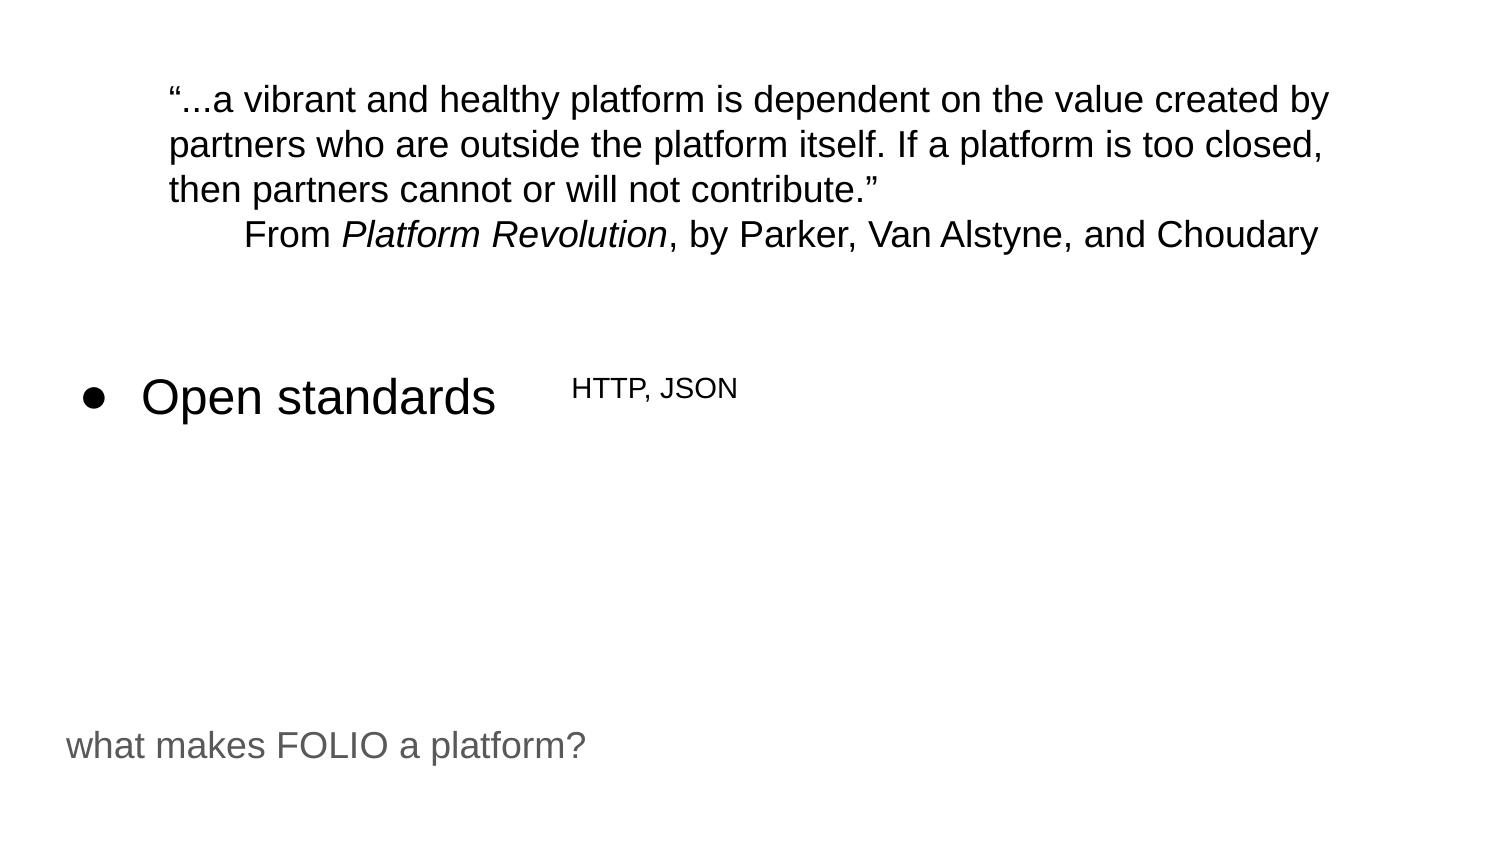

“...a vibrant and healthy platform is dependent on the value created by partners who are outside the platform itself. If a platform is too closed, then partners cannot or will not contribute.”
From Platform Revolution, by Parker, Van Alstyne, and Choudary
Open standards
HTTP, JSON
# what makes FOLIO a platform?